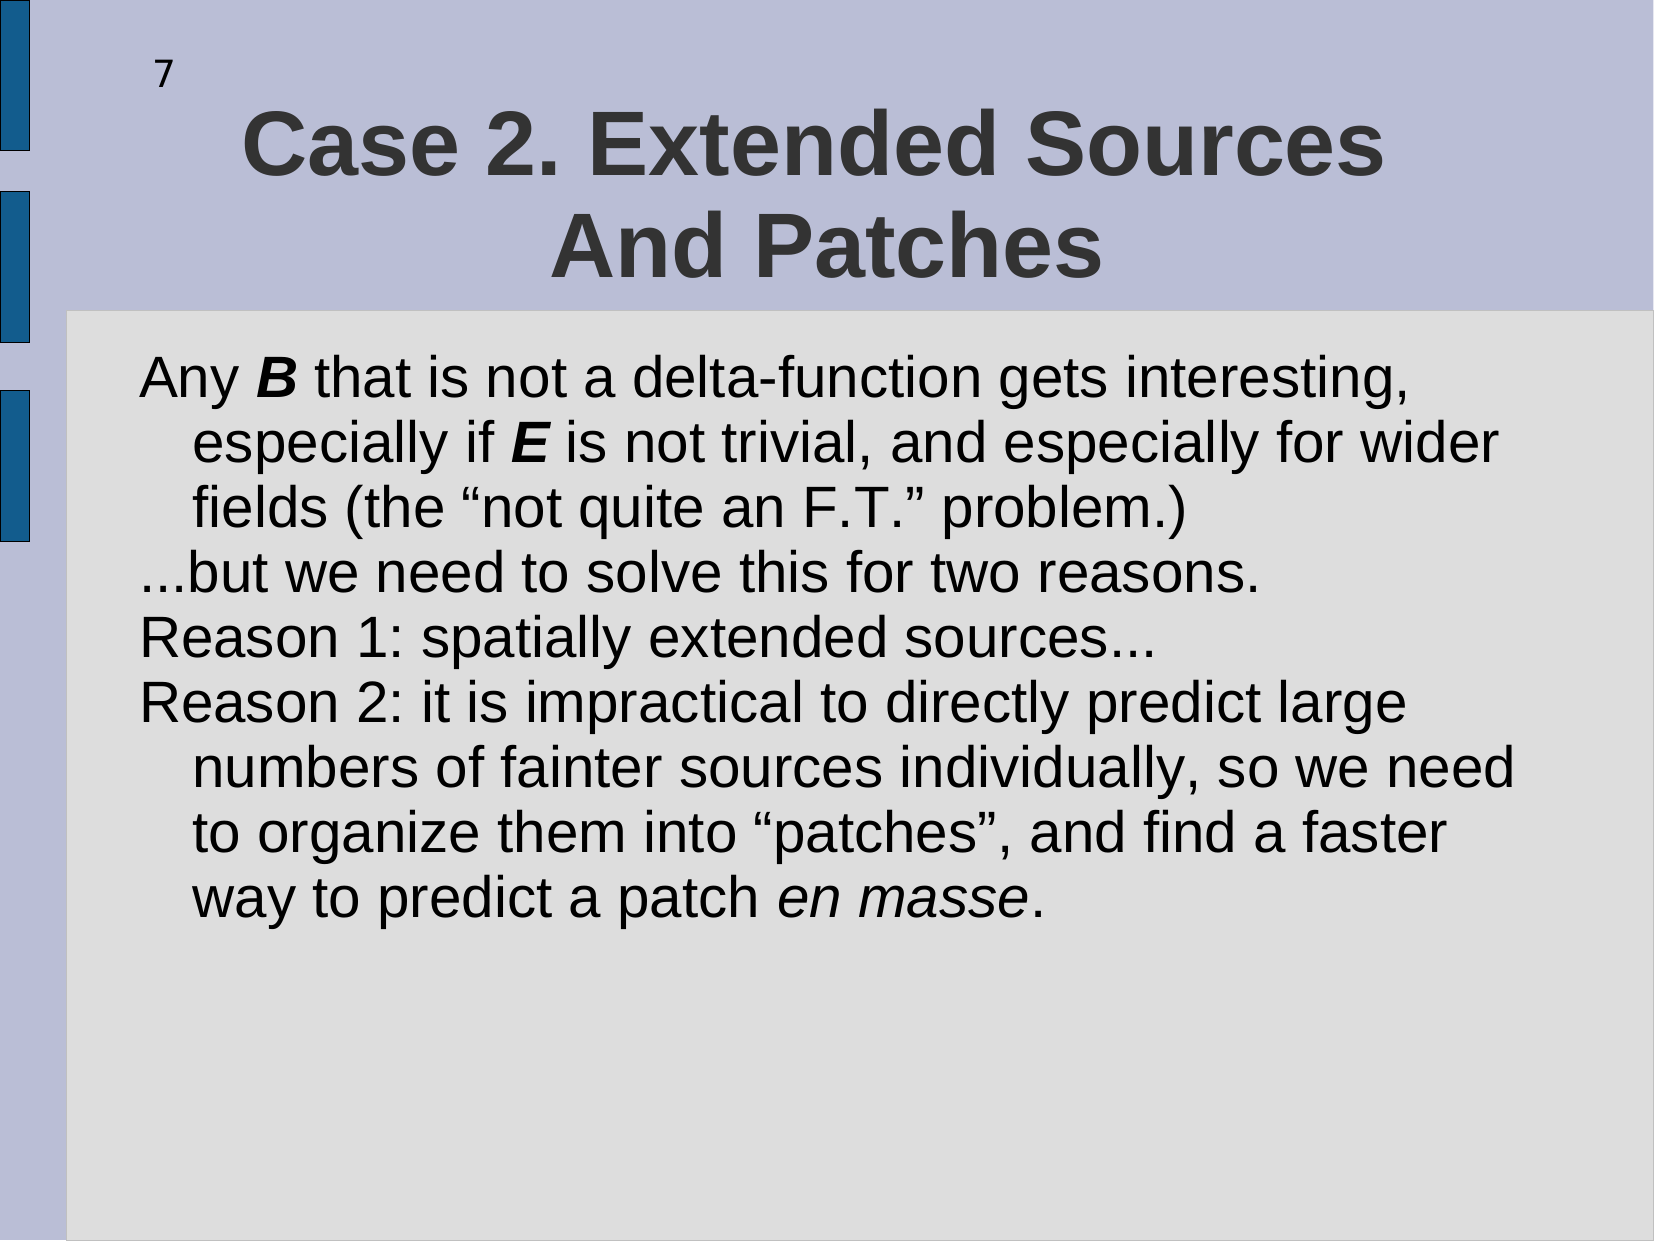

# Case 2. Extended Sources And Patches
Any B that is not a delta-function gets interesting, especially if E is not trivial, and especially for wider fields (the “not quite an F.T.” problem.)
...but we need to solve this for two reasons.
Reason 1: spatially extended sources...
Reason 2: it is impractical to directly predict large numbers of fainter sources individually, so we need to organize them into “patches”, and find a faster way to predict a patch en masse.